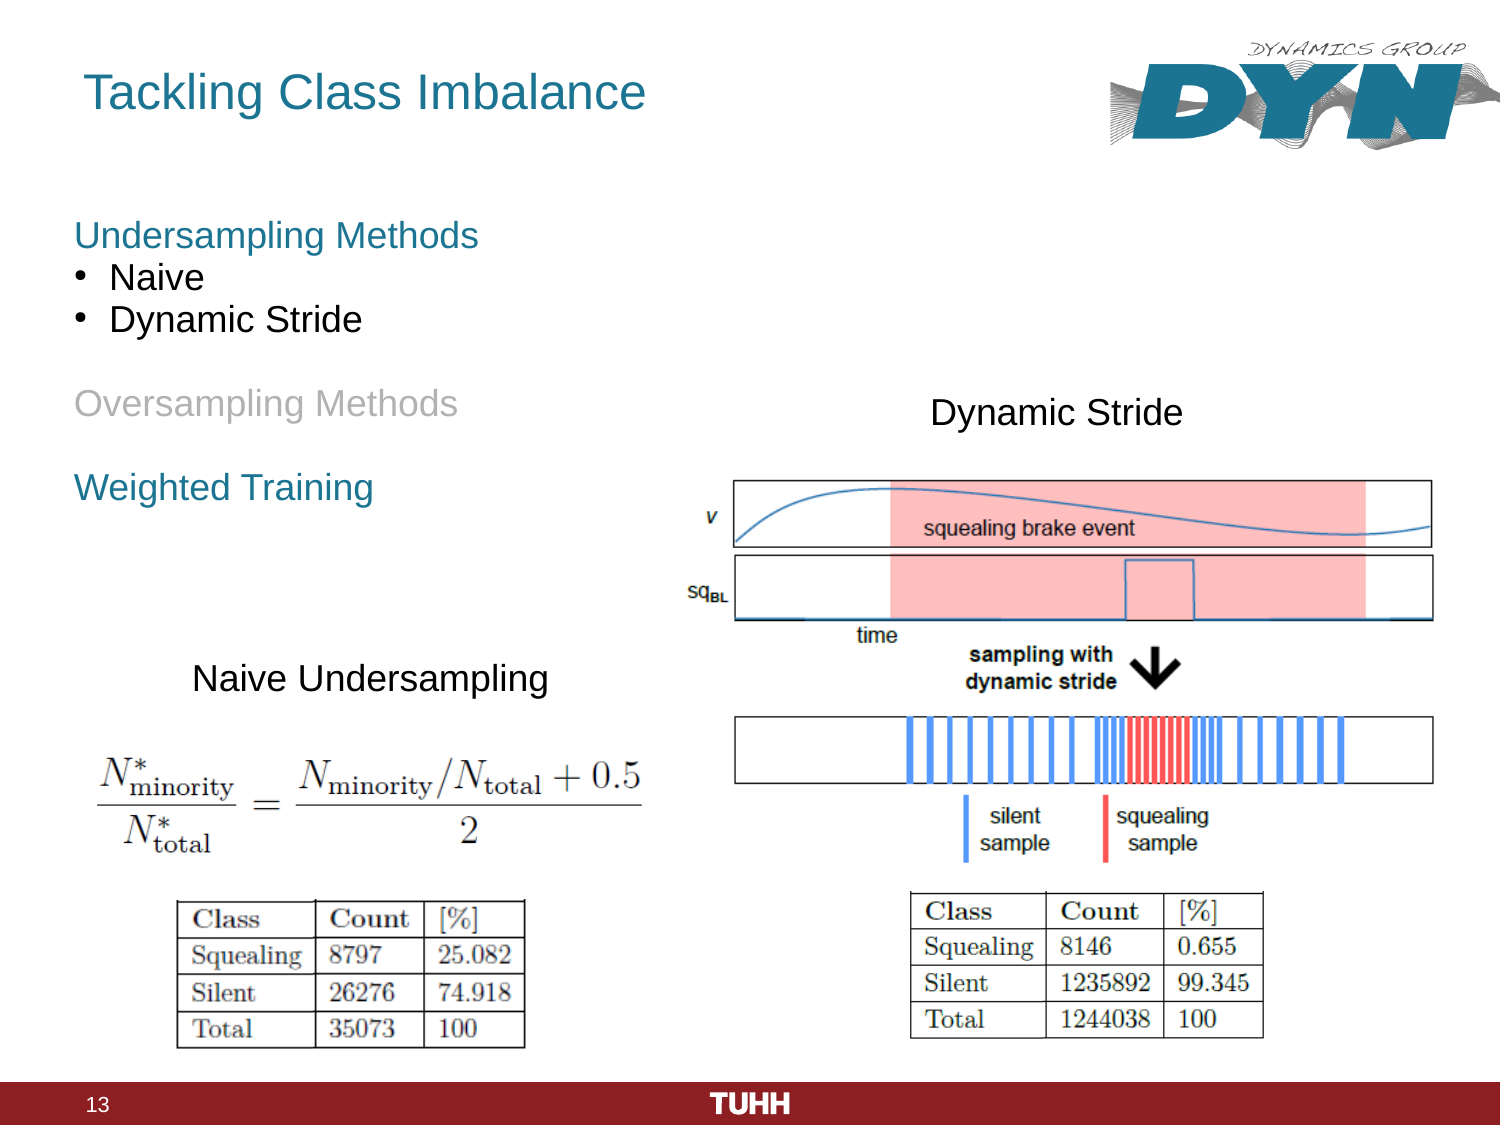

# Tackling Class Imbalance
Undersampling Methods
Naive
Dynamic Stride
Oversampling Methods
Weighted Training
Dynamic Stride
Naive Undersampling